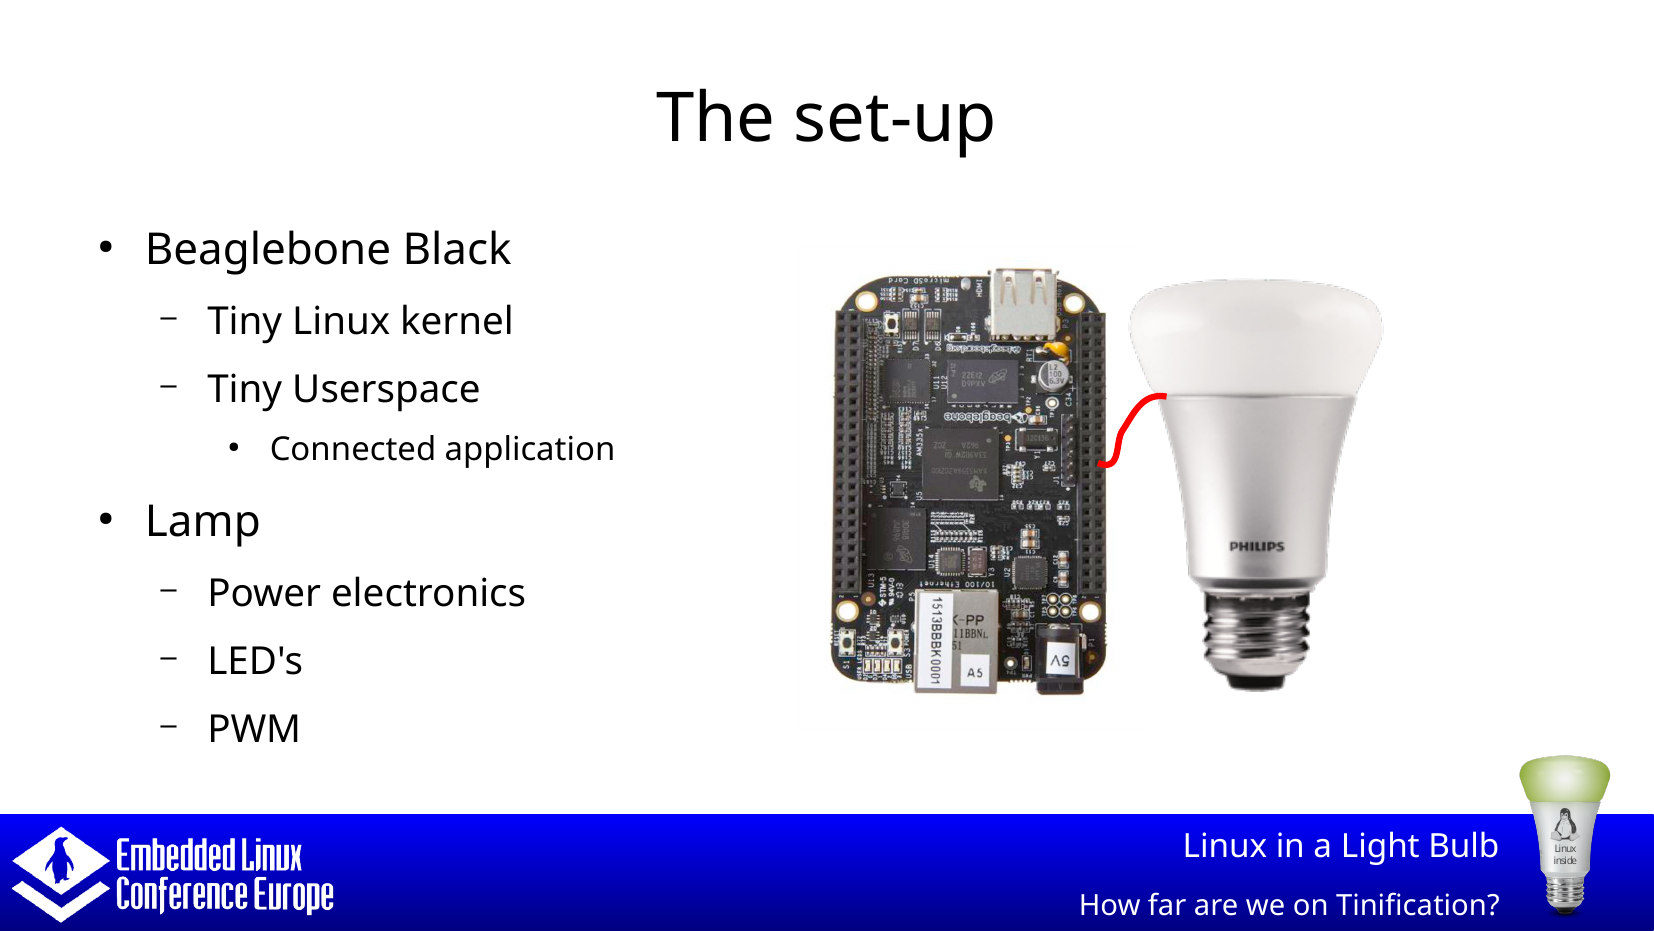

# The set-up
Beaglebone Black
Tiny Linux kernel
Tiny Userspace
Connected application
Lamp
Power electronics
LED's
PWM
Linux in a Light Bulb